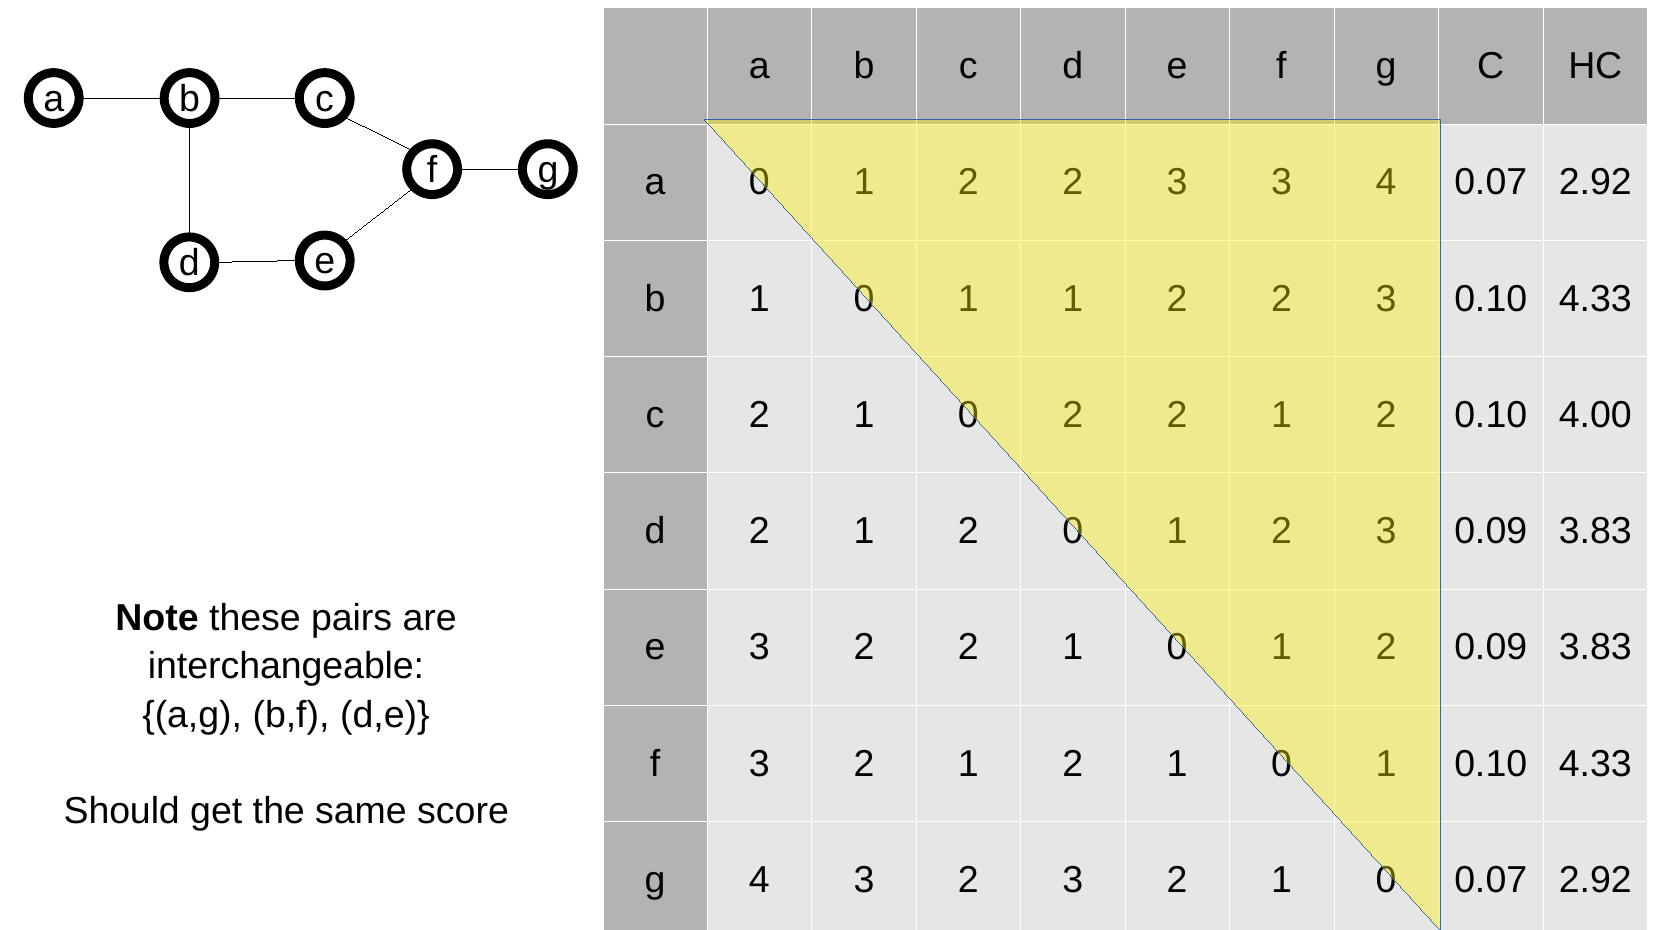

| | a | b | c | d | e | f | g | C | HC |
| --- | --- | --- | --- | --- | --- | --- | --- | --- | --- |
| a | 0 | 1 | 2 | 2 | 3 | 3 | 4 | 0.07 | 2.92 |
| b | 1 | 0 | 1 | 1 | 2 | 2 | 3 | 0.10 | 4.33 |
| c | 2 | 1 | 0 | 2 | 2 | 1 | 2 | 0.10 | 4.00 |
| d | 2 | 1 | 2 | 0 | 1 | 2 | 3 | 0.09 | 3.83 |
| e | 3 | 2 | 2 | 1 | 0 | 1 | 2 | 0.09 | 3.83 |
| f | 3 | 2 | 1 | 2 | 1 | 0 | 1 | 0.10 | 4.33 |
| g | 4 | 3 | 2 | 3 | 2 | 1 | 0 | 0.07 | 2.92 |
b
c
a
f
g
e
d
Note these pairs are interchangeable:
{(a,g), (b,f), (d,e)}
Should get the same score
9